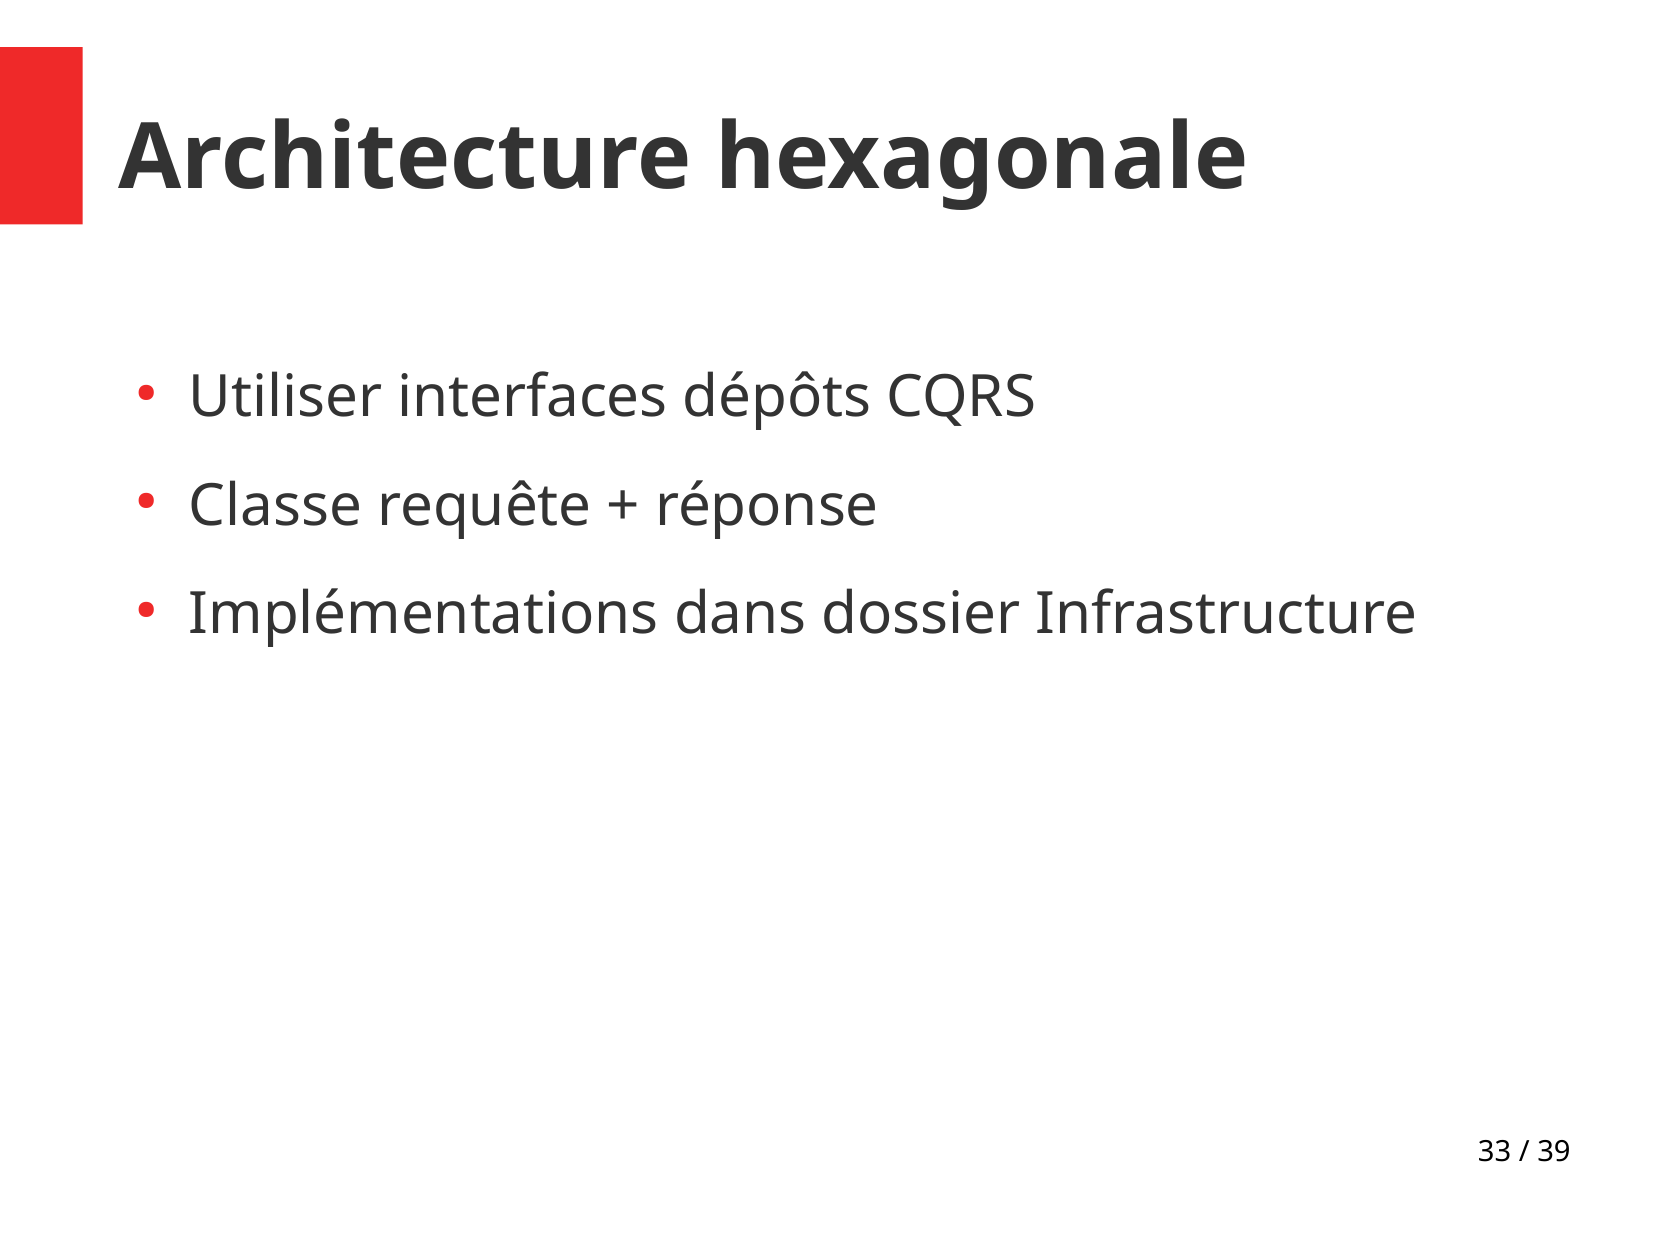

# Architecture hexagonale
Utiliser interfaces dépôts CQRS
Classe requête + réponse
Implémentations dans dossier Infrastructure
33